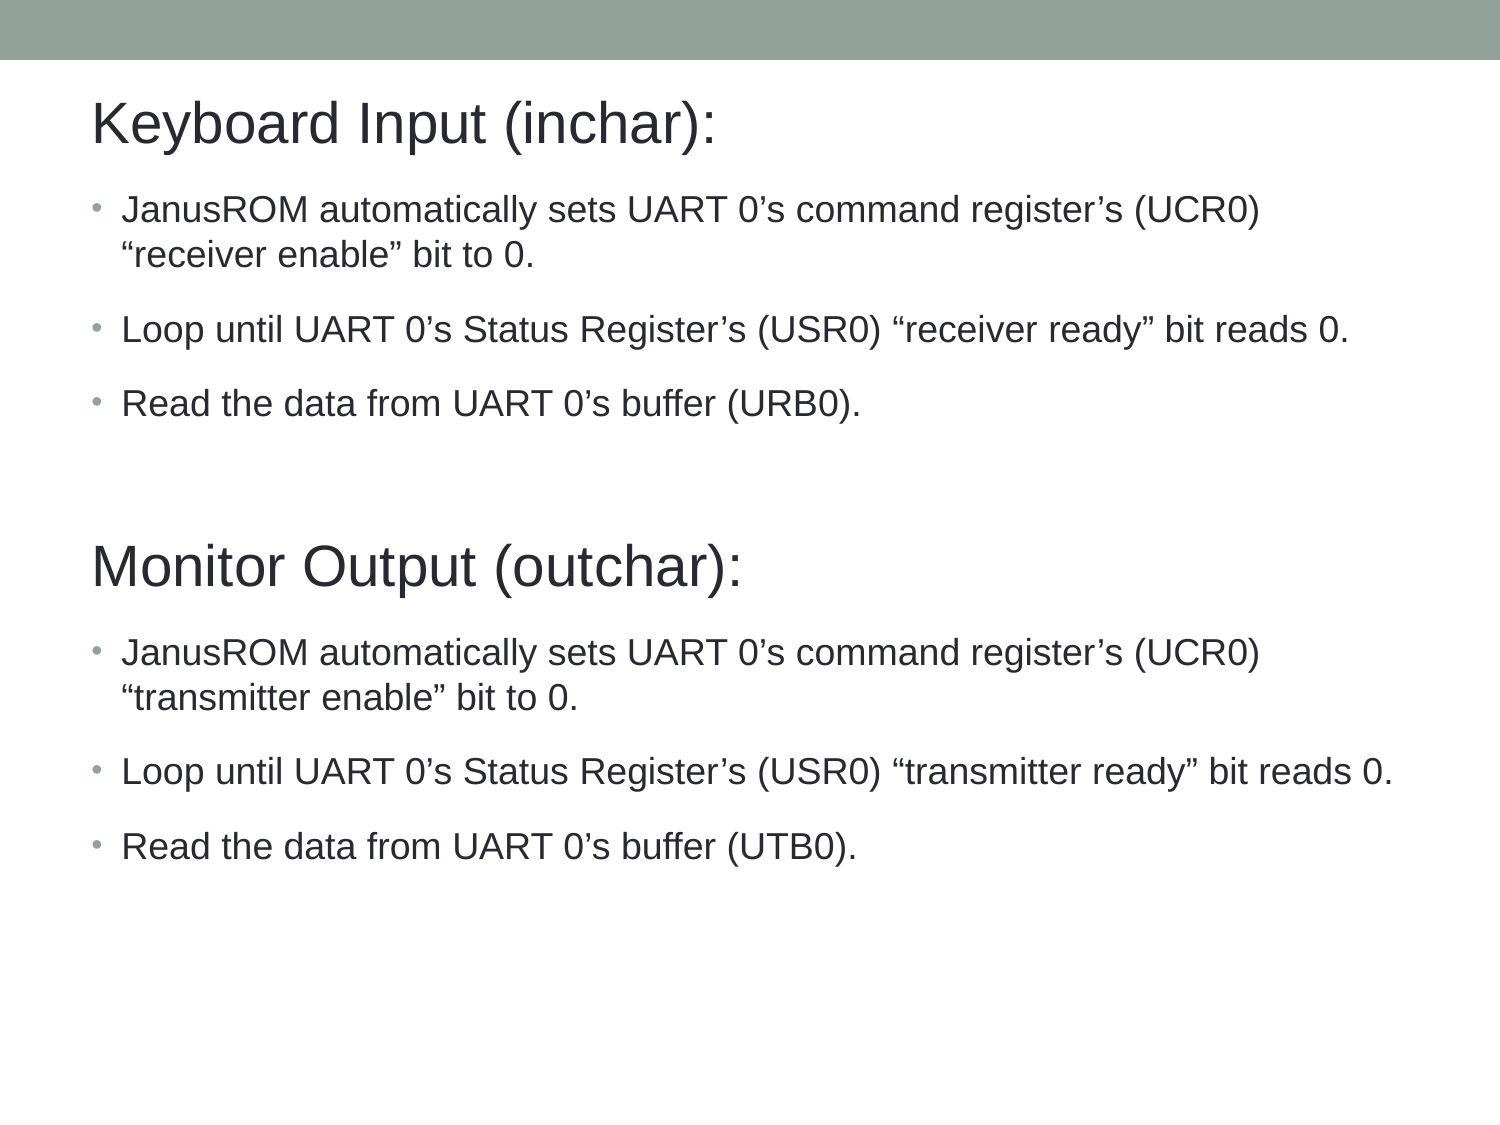

# Keyboard Input (inchar):
JanusROM automatically sets UART 0’s command register’s (UCR0) “receiver enable” bit to 0.
Loop until UART 0’s Status Register’s (USR0) “receiver ready” bit reads 0.
Read the data from UART 0’s buffer (URB0).
Monitor Output (outchar):
JanusROM automatically sets UART 0’s command register’s (UCR0) “transmitter enable” bit to 0.
Loop until UART 0’s Status Register’s (USR0) “transmitter ready” bit reads 0.
Read the data from UART 0’s buffer (UTB0).